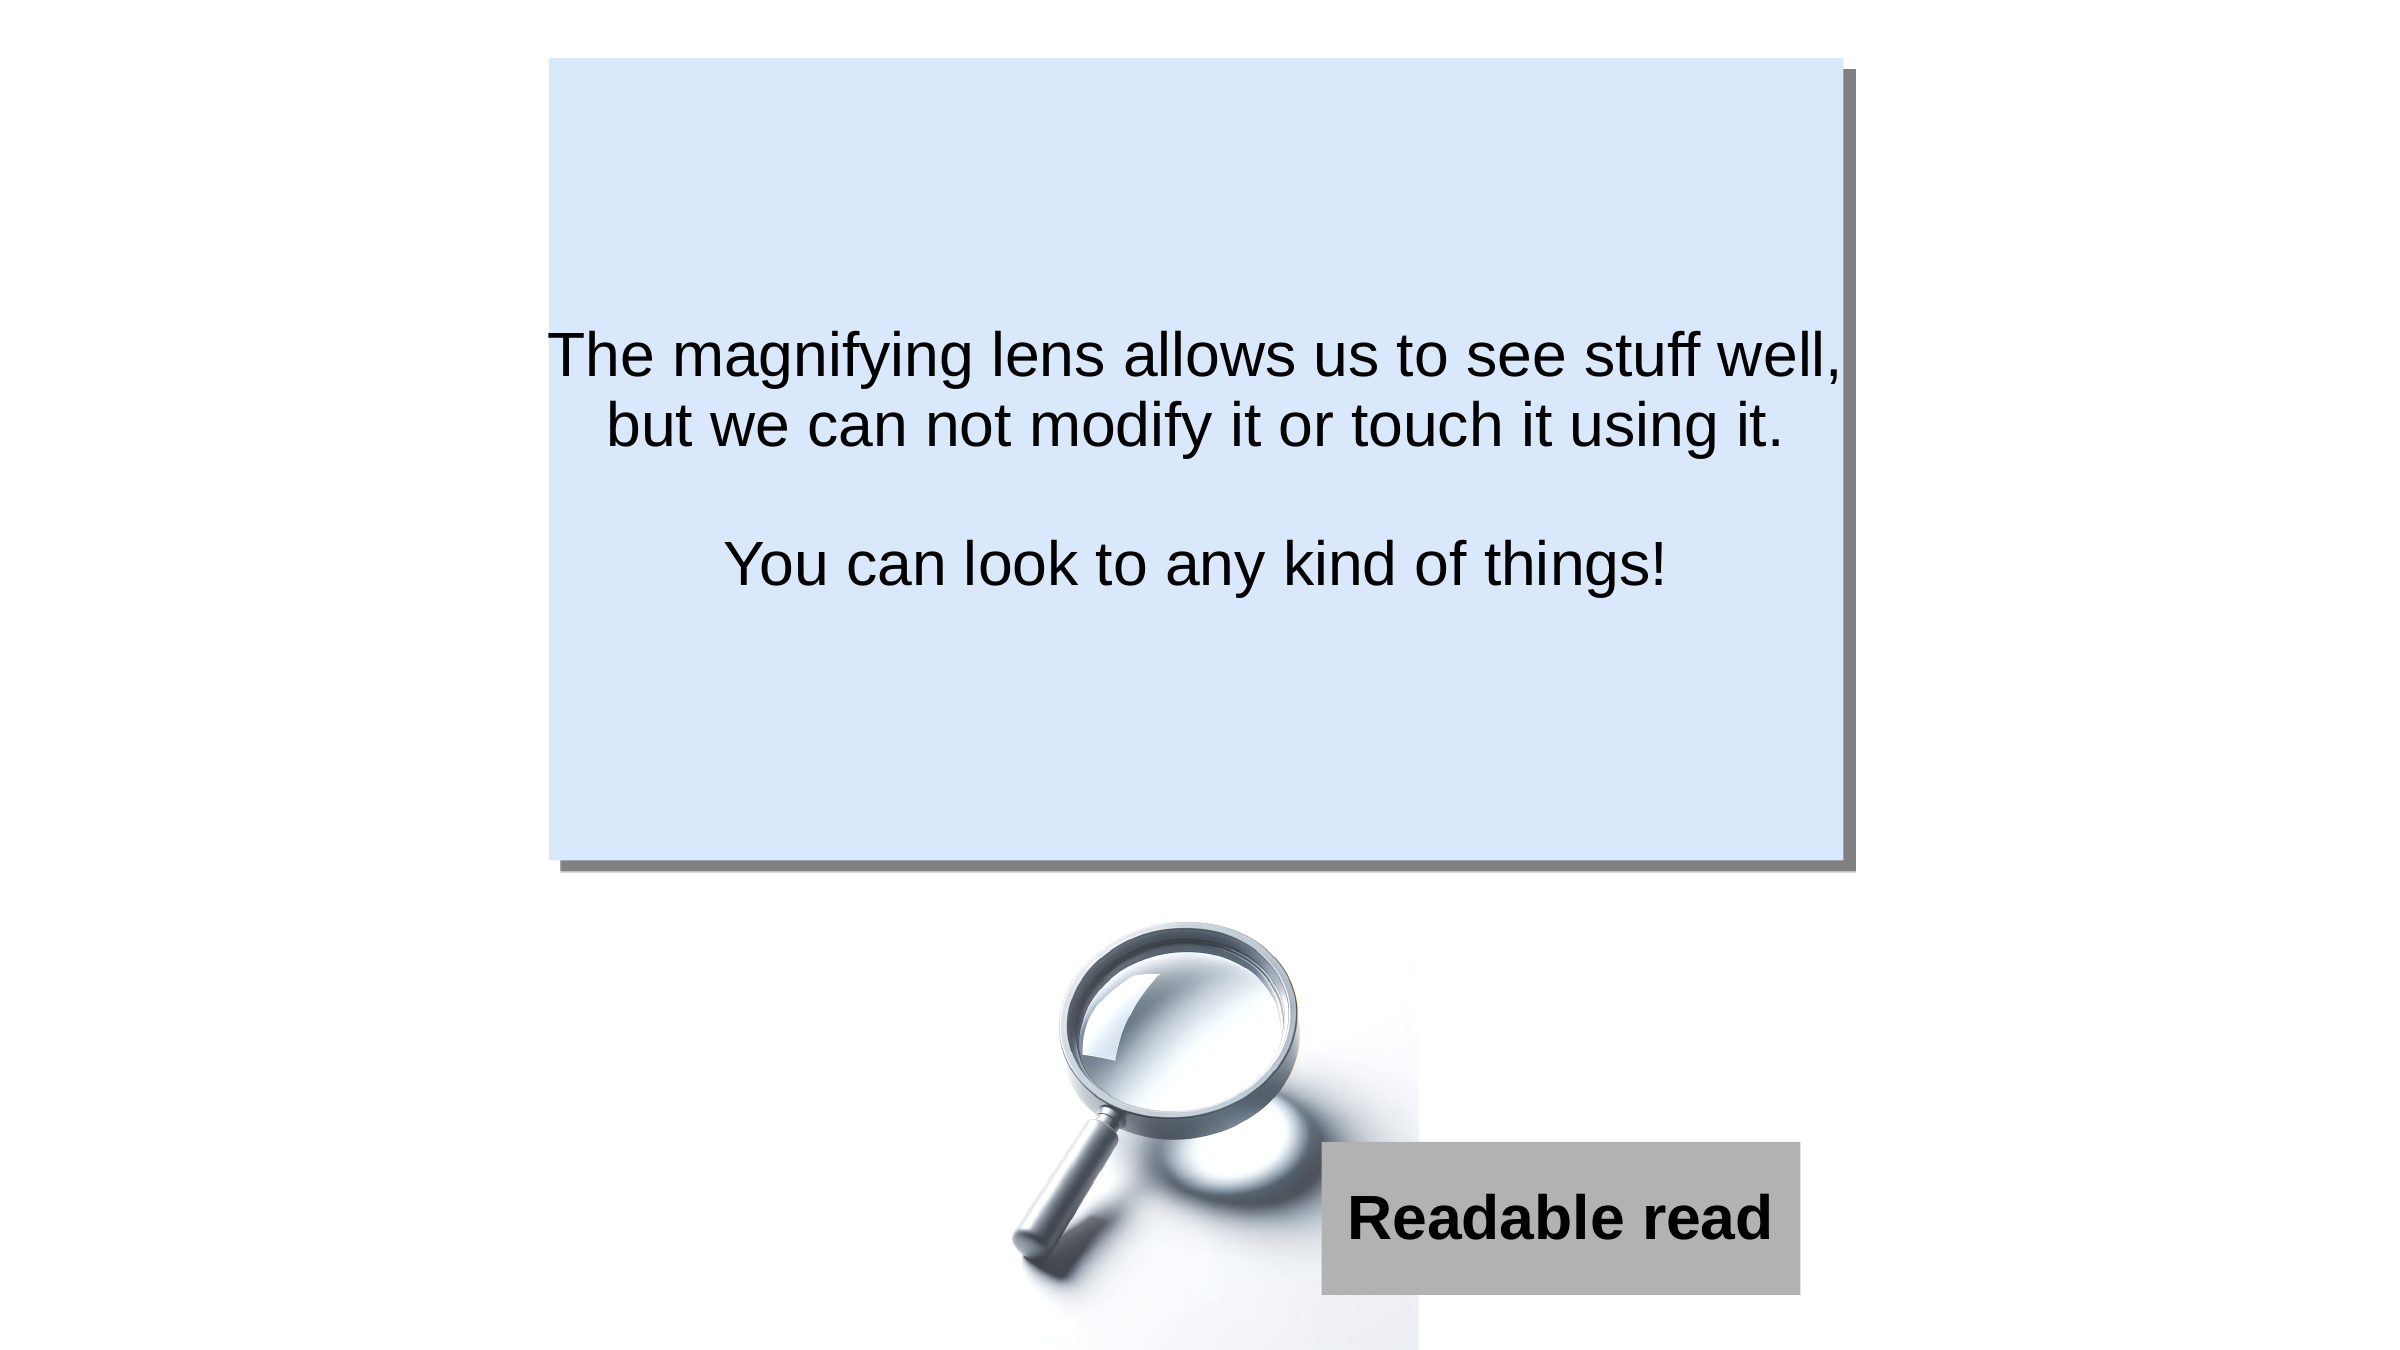

The magnifying lens allows us to see stuff well,
but we can not modify it or touch it using it.
You can look to any kind of things!
Readable read